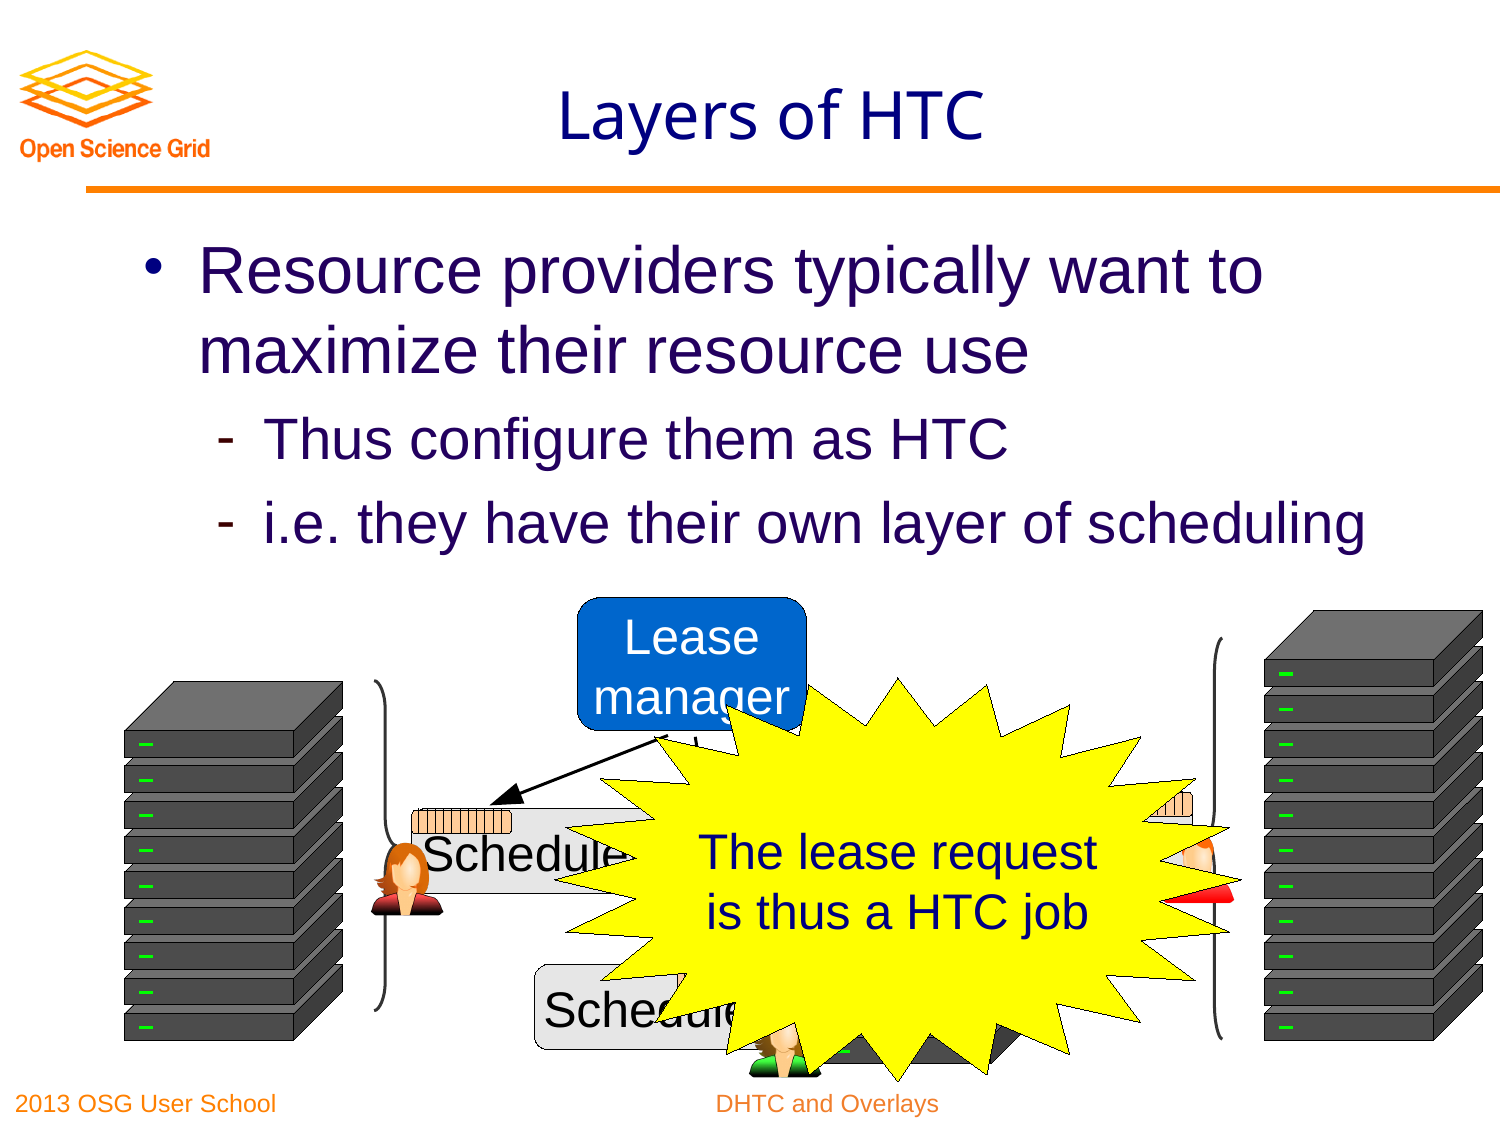

# Layers of HTC
Resource providers typically want to maximize their resource use
Thus configure them as HTC
i.e. they have their own layer of scheduling
Lease
manager
The lease request
is thus a HTC job
Scheduler
Scheduler
Scheduler